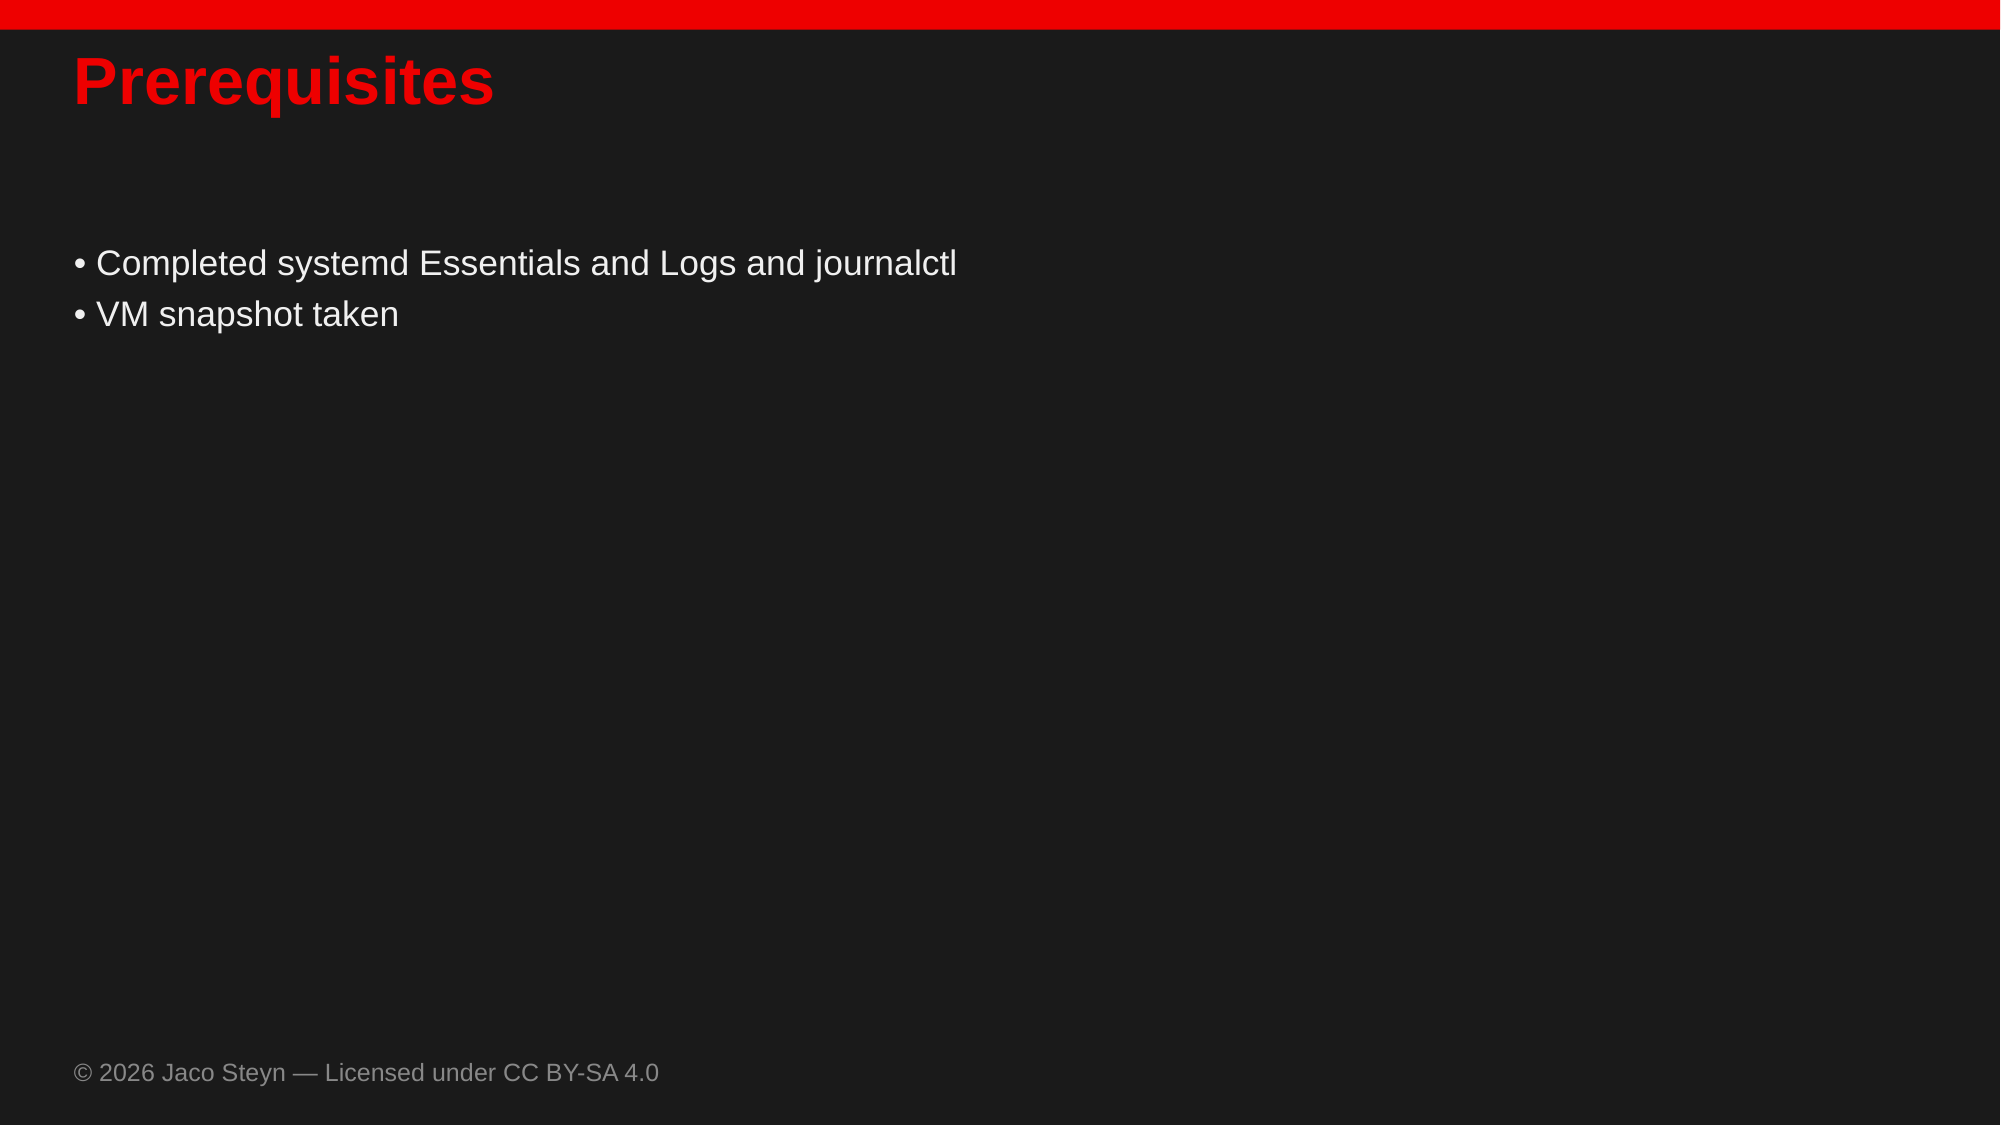

Prerequisites
• Completed systemd Essentials and Logs and journalctl
• VM snapshot taken
© 2026 Jaco Steyn — Licensed under CC BY-SA 4.0